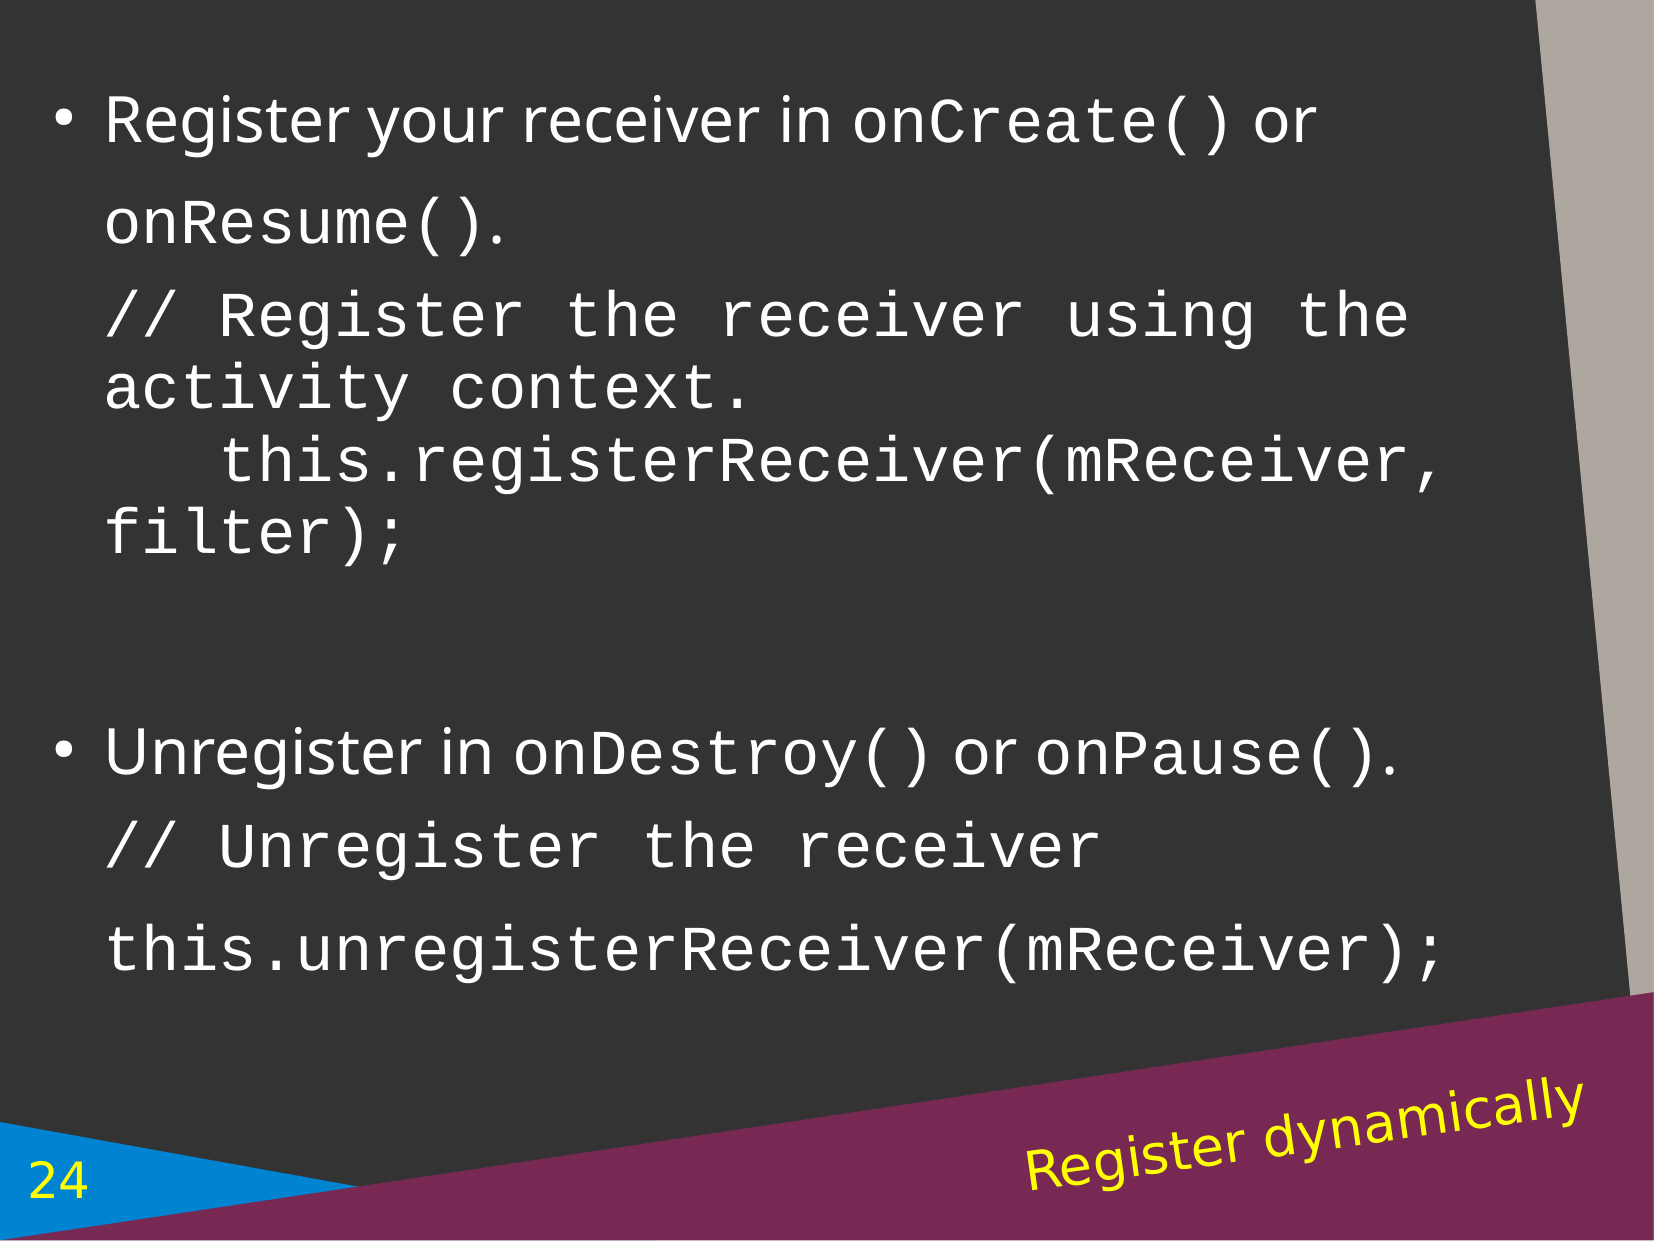

Register your receiver in onCreate() or onResume().
// Register the receiver using the activity context.
 this.registerReceiver(mReceiver, filter);
Unregister in onDestroy() or onPause().
// Unregister the receiver
this.unregisterReceiver(mReceiver);
# Register dynamically
24